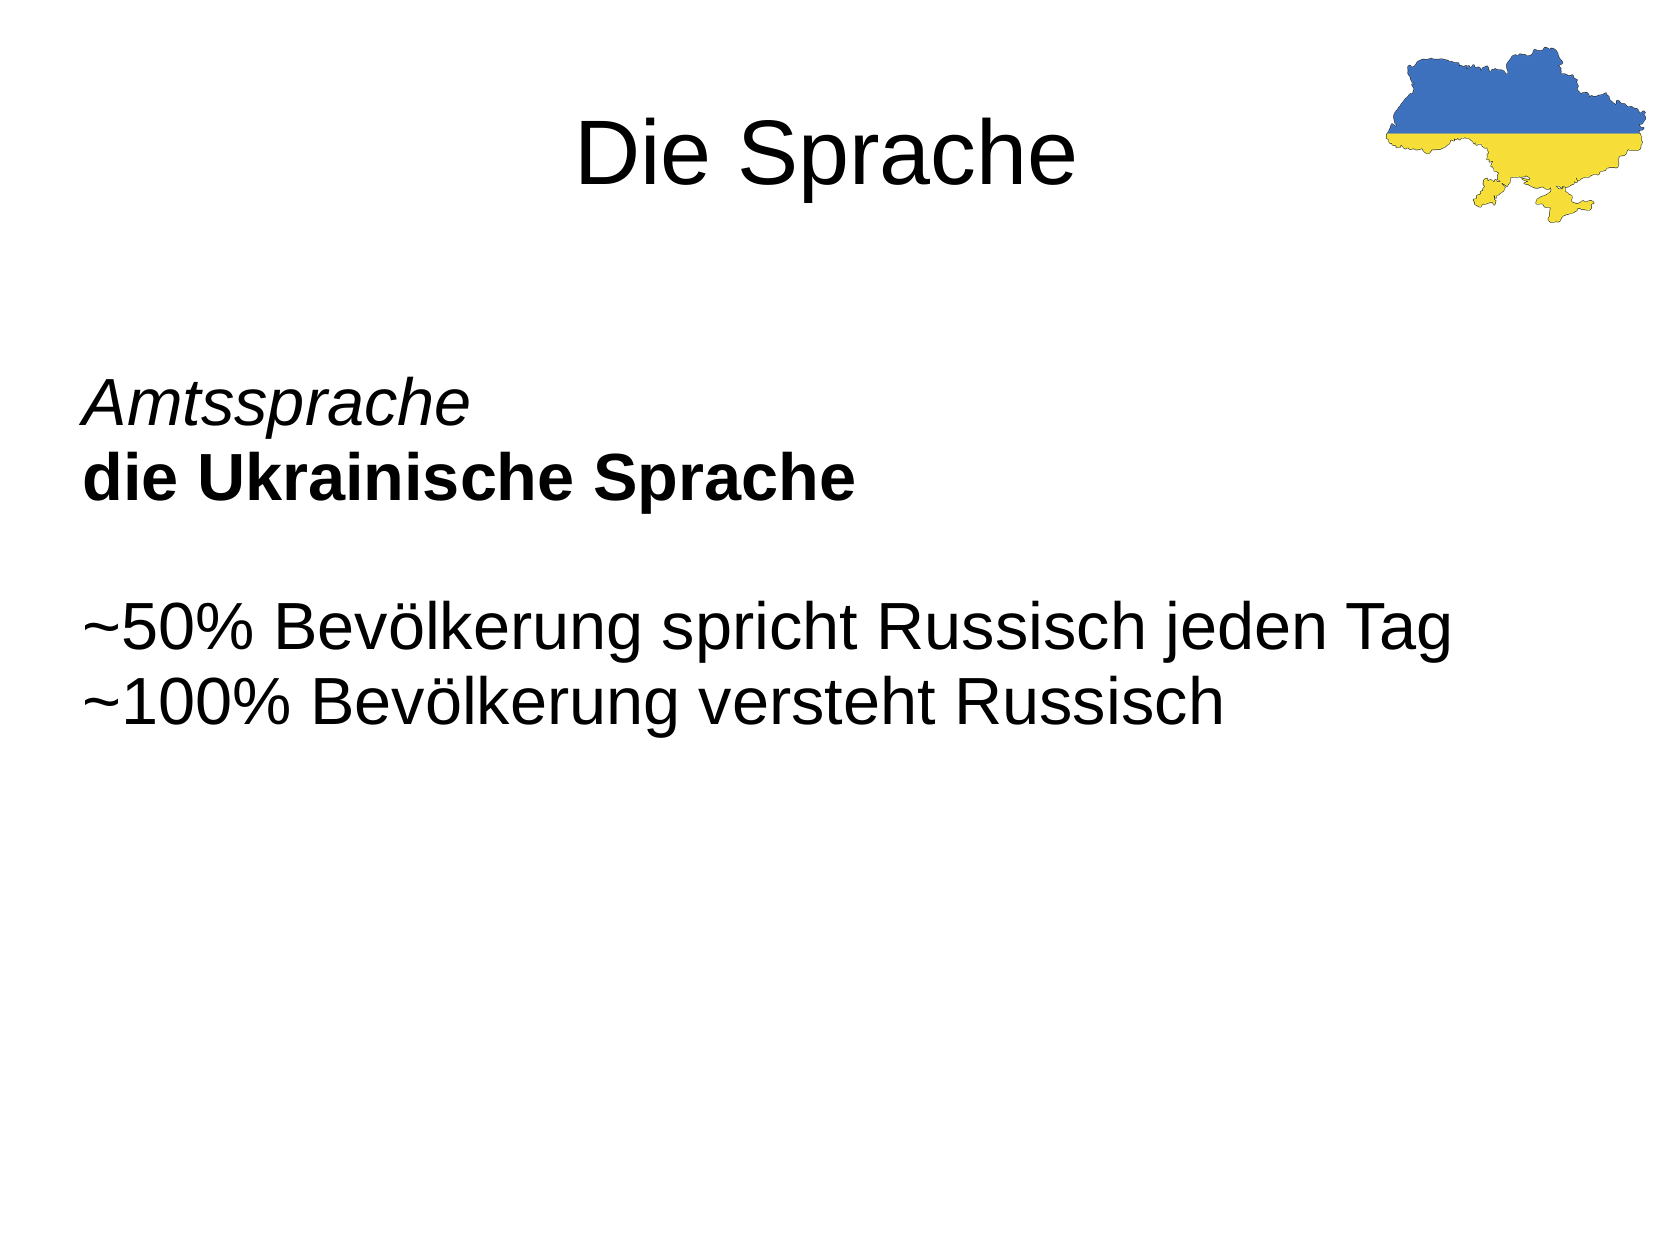

# Die Sprache
Amtssprache
die Ukrainische Sprache
~50% Bevölkerung spricht Russisch jeden Tag
~100% Bevölkerung versteht Russisch